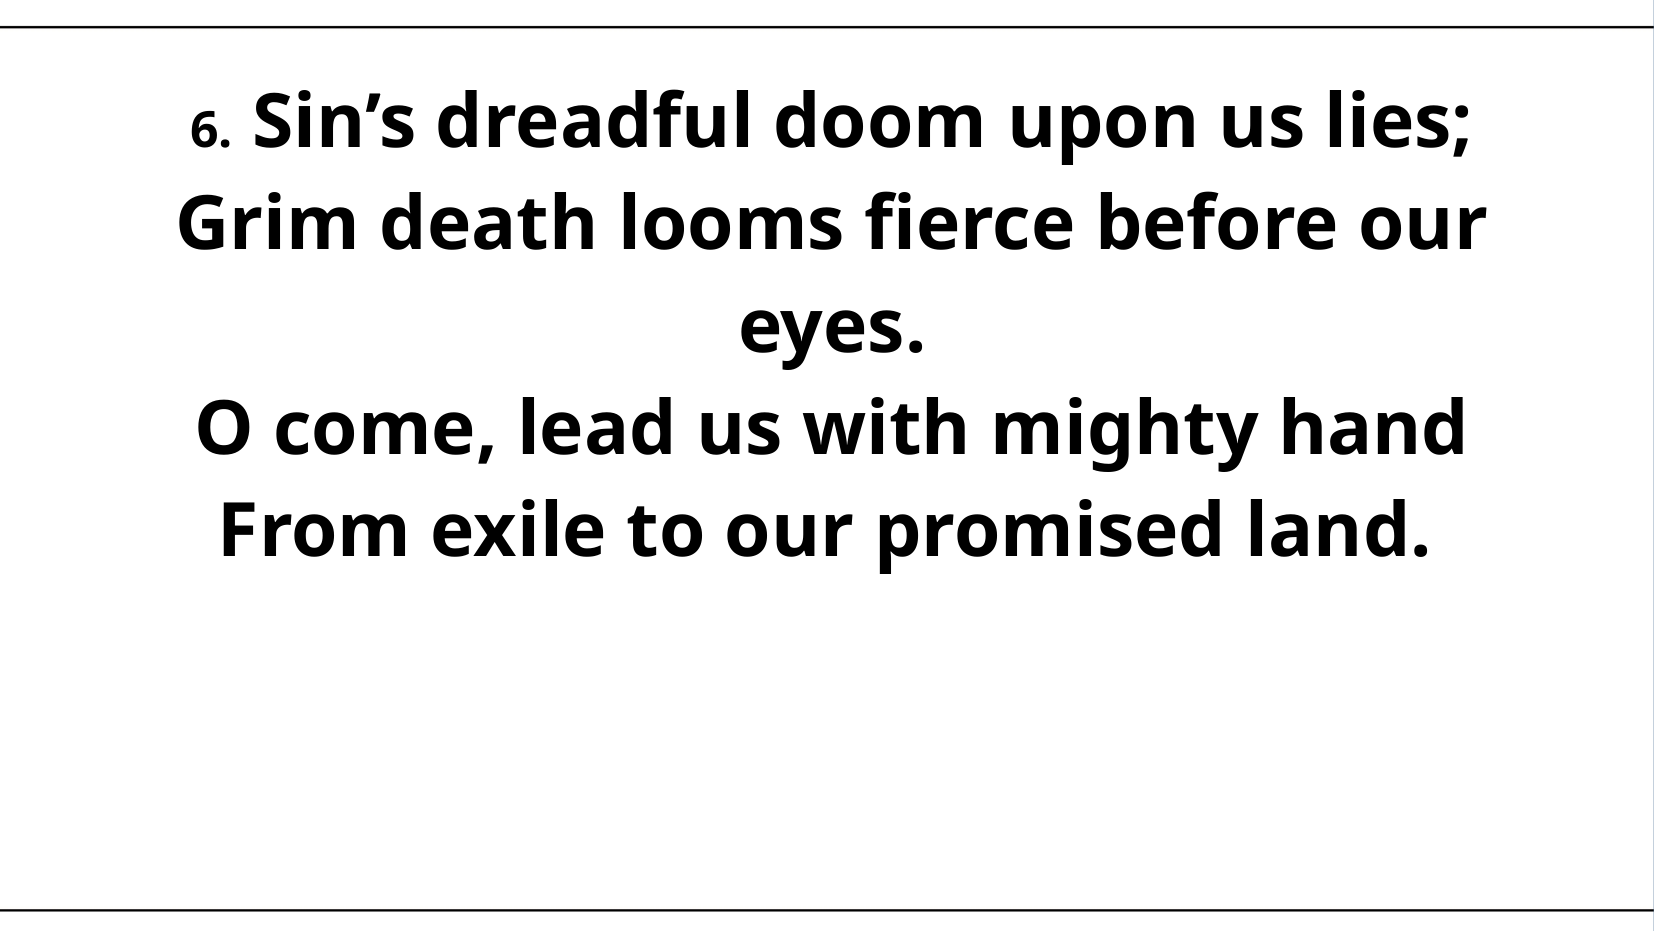

6. Sin’s dreadful doom upon us lies;
Grim death looms fierce before our eyes.
O come, lead us with mighty hand
From exile to our promised land.